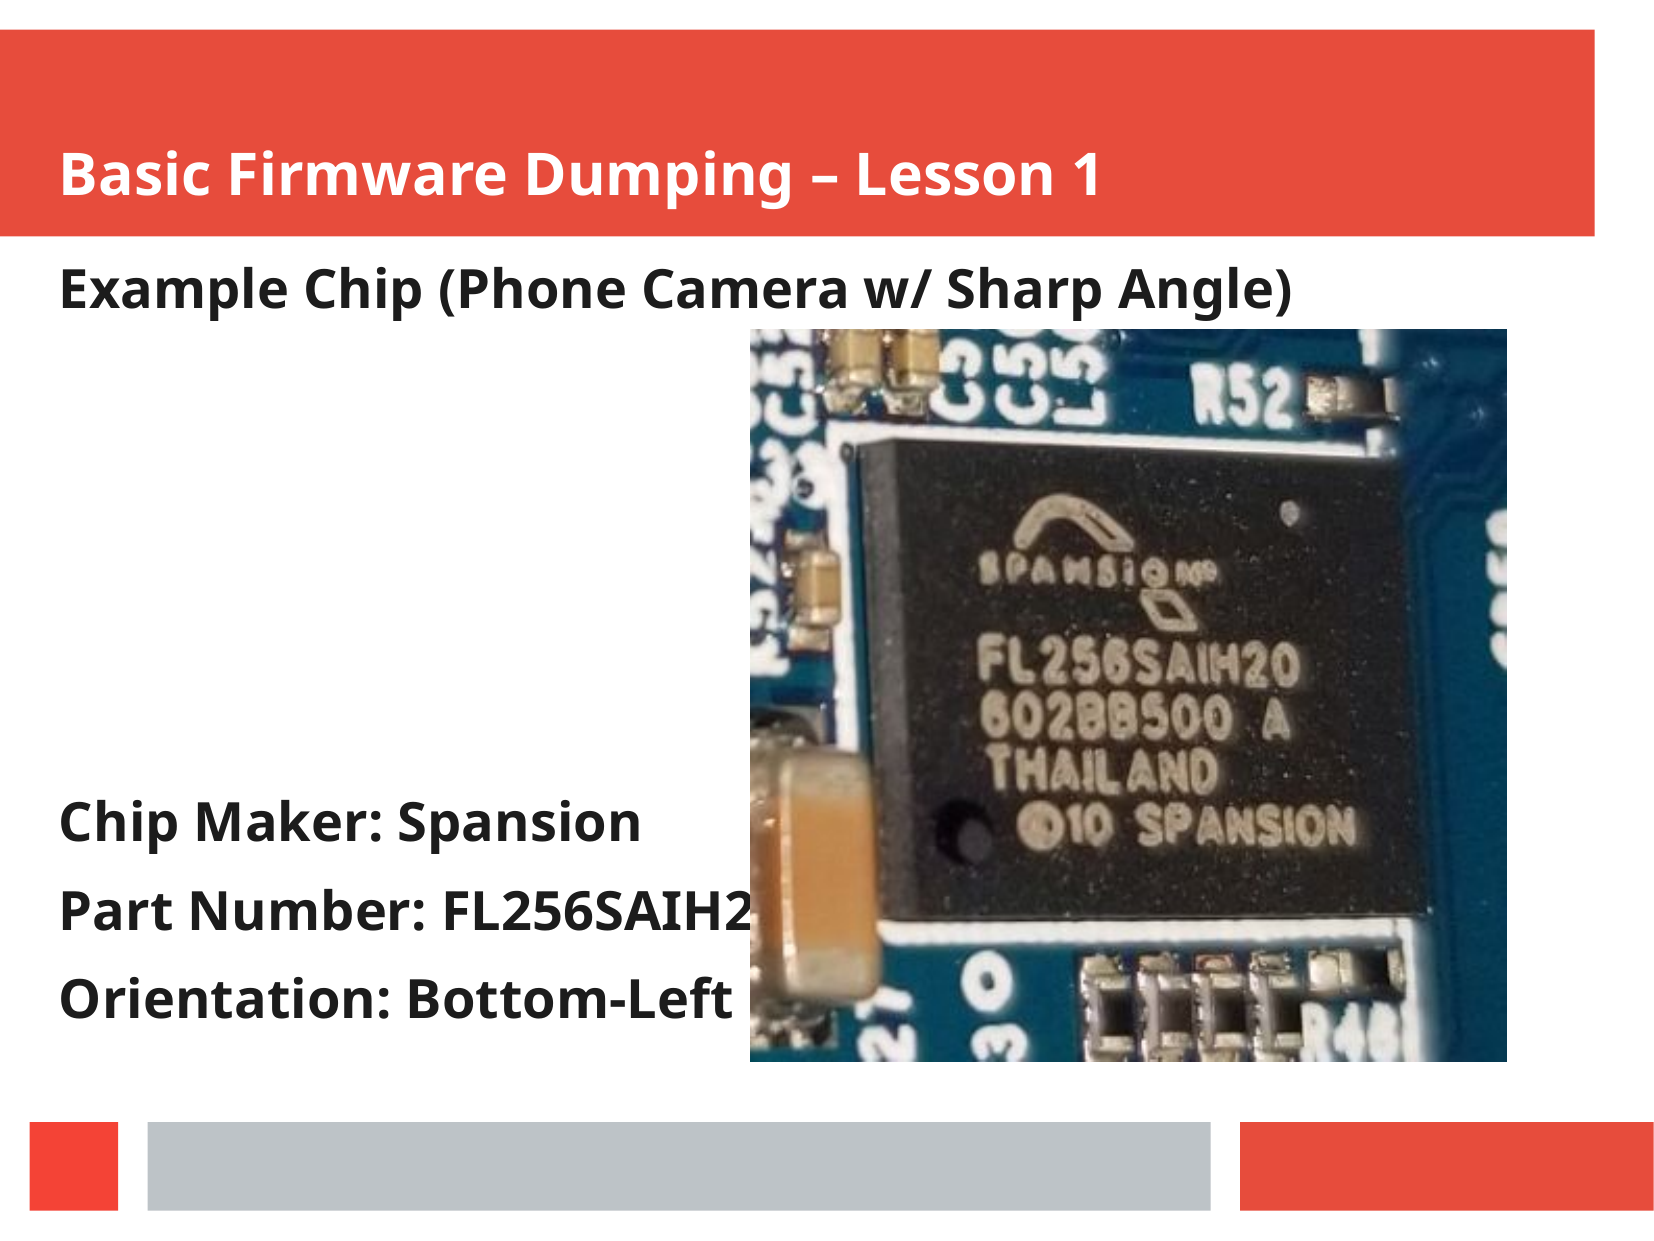

# Basic Firmware Dumping – Lesson 1
Example Chip (Phone Camera w/ Sharp Angle)
Chip Maker: Spansion
Part Number: FL256SAIH20
Orientation: Bottom-Left